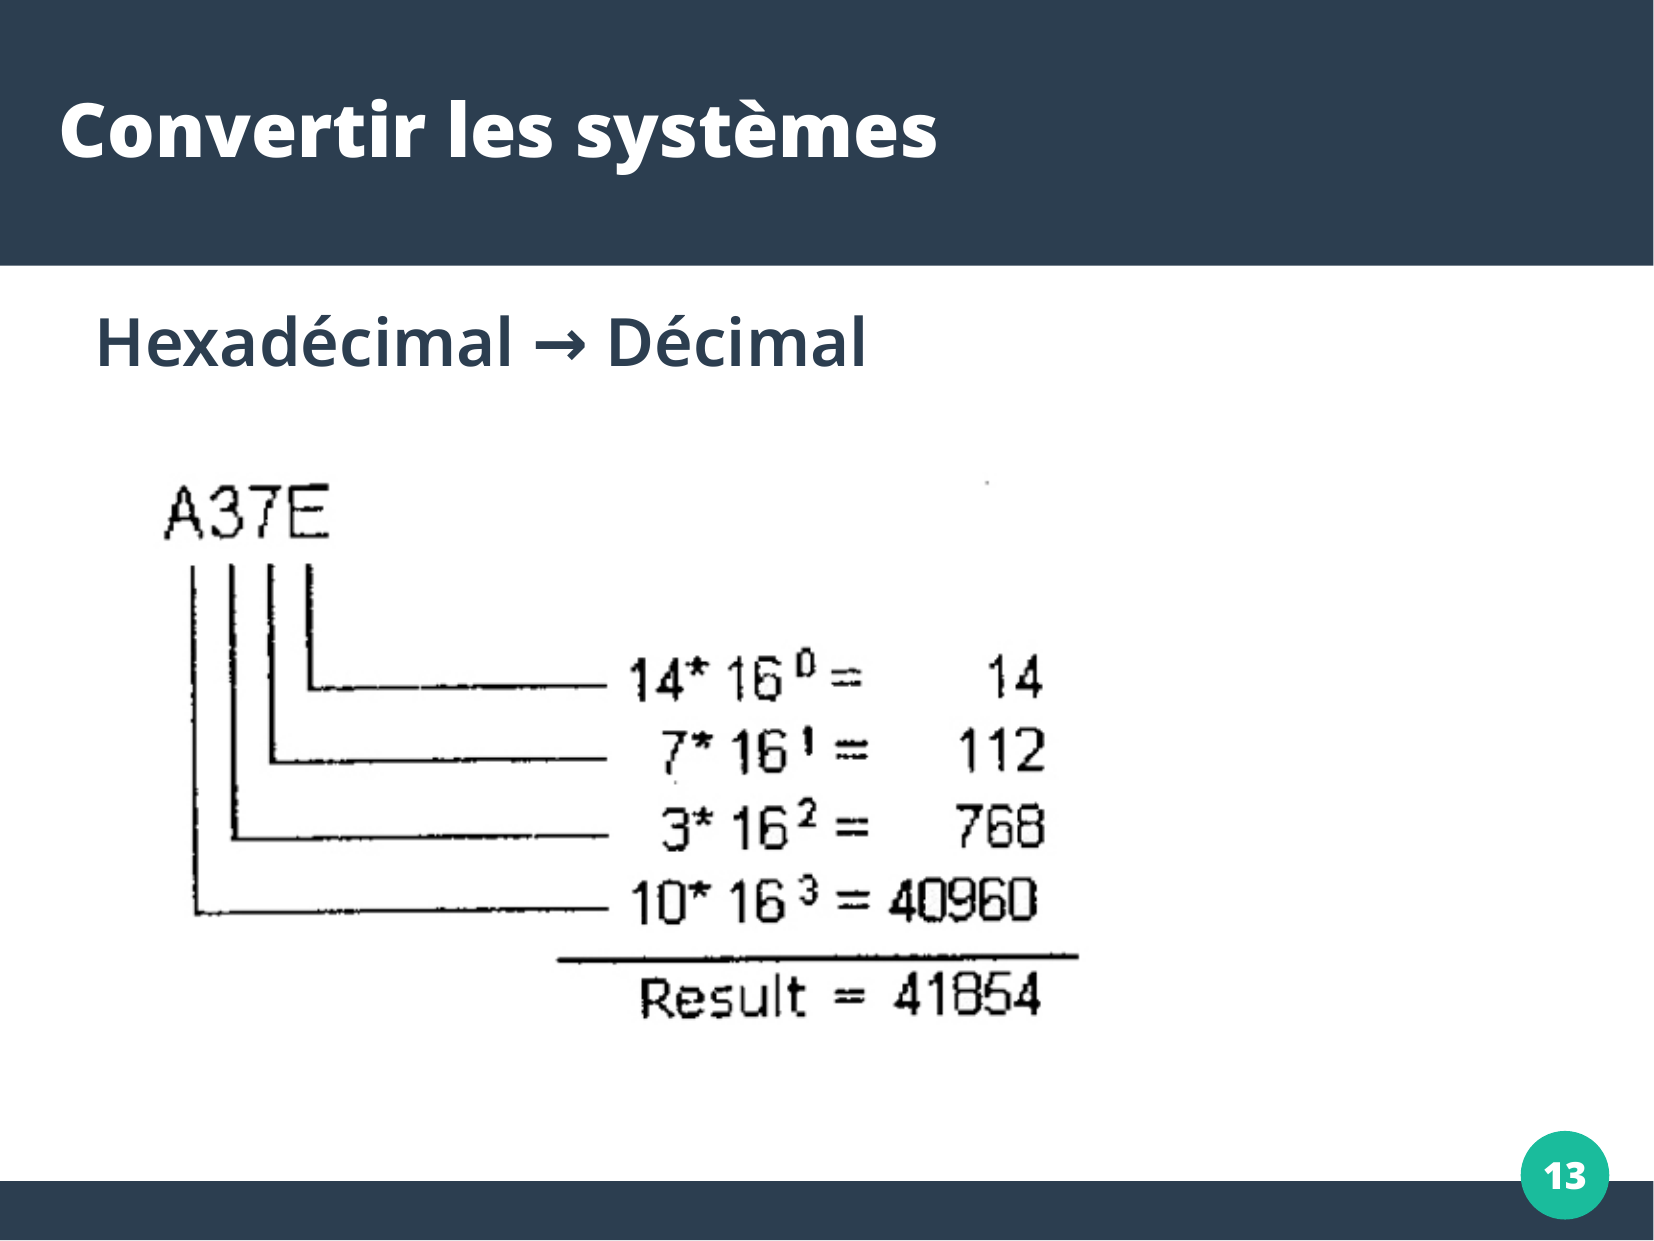

# Convertir les systèmes
Hexadécimal → Décimal
13